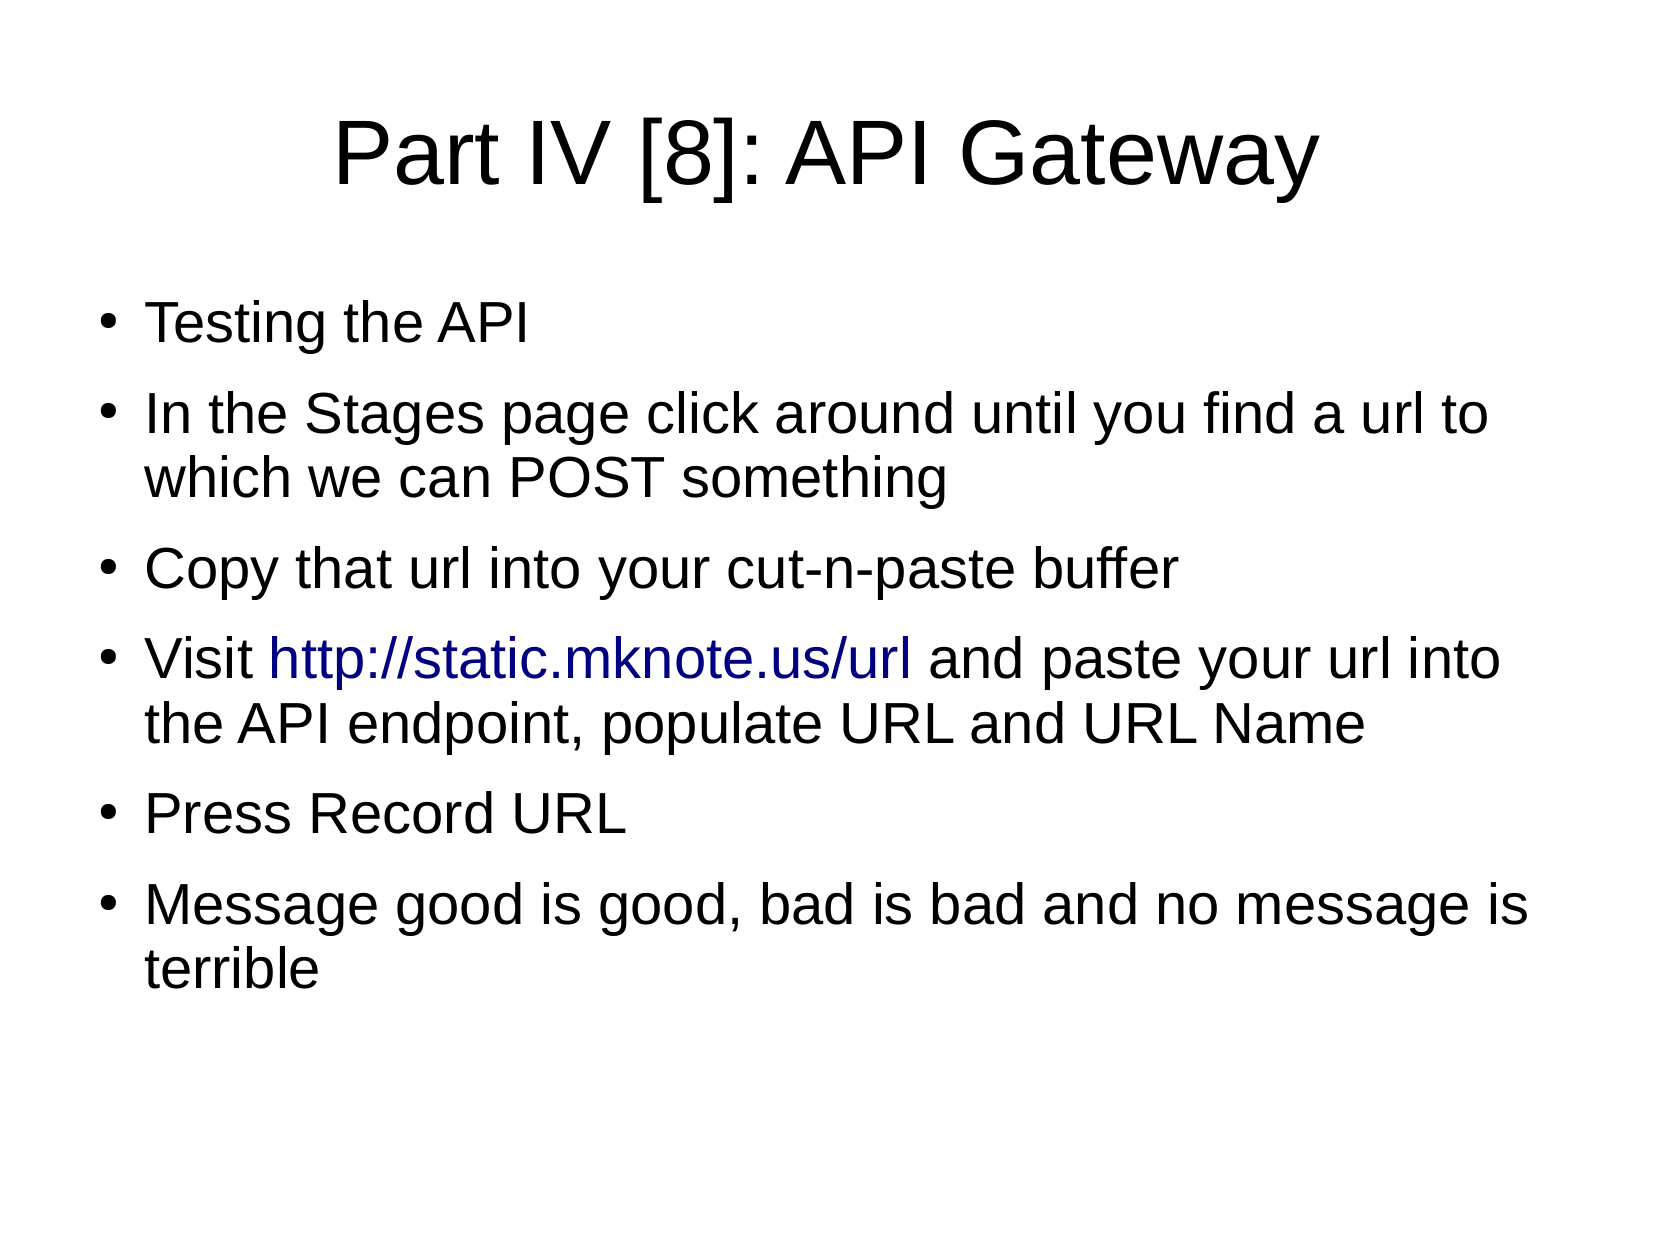

# Part IV [8]: API Gateway
Testing the API
In the Stages page click around until you find a url to which we can POST something
Copy that url into your cut-n-paste buffer
Visit http://static.mknote.us/url and paste your url into the API endpoint, populate URL and URL Name
Press Record URL
Message good is good, bad is bad and no message is terrible